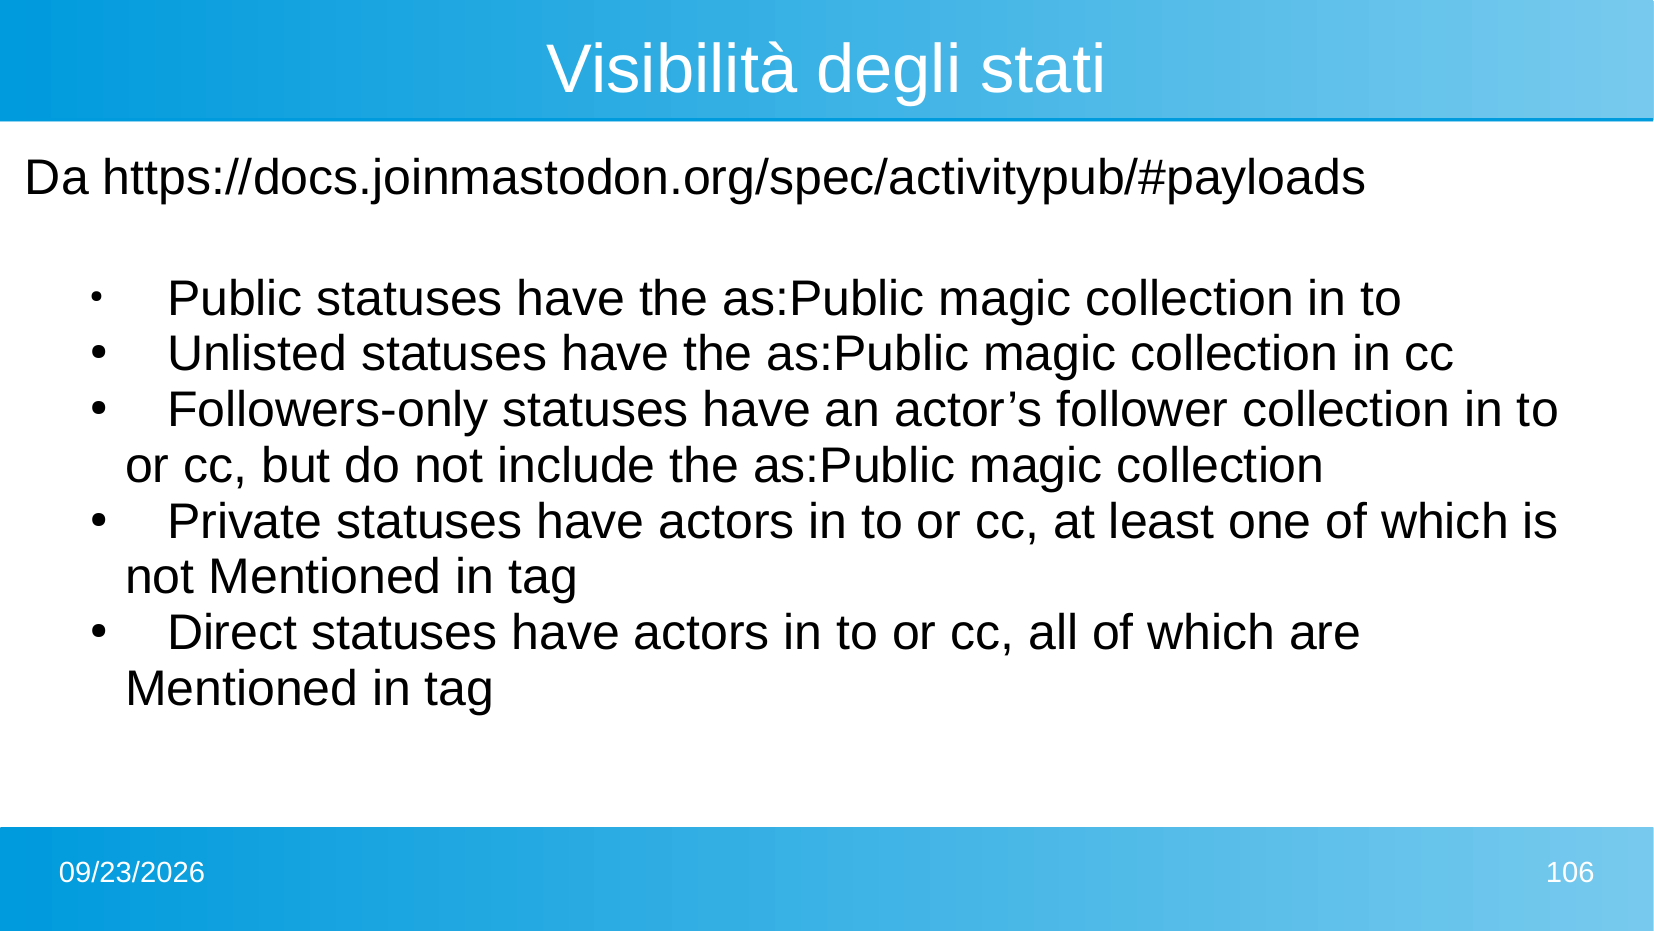

# Visibilità degli stati
Da https://docs.joinmastodon.org/spec/activitypub/#payloads
 Public statuses have the as:Public magic collection in to
 Unlisted statuses have the as:Public magic collection in cc
 Followers-only statuses have an actor’s follower collection in to or cc, but do not include the as:Public magic collection
 Private statuses have actors in to or cc, at least one of which is not Mentioned in tag
 Direct statuses have actors in to or cc, all of which are Mentioned in tag
106